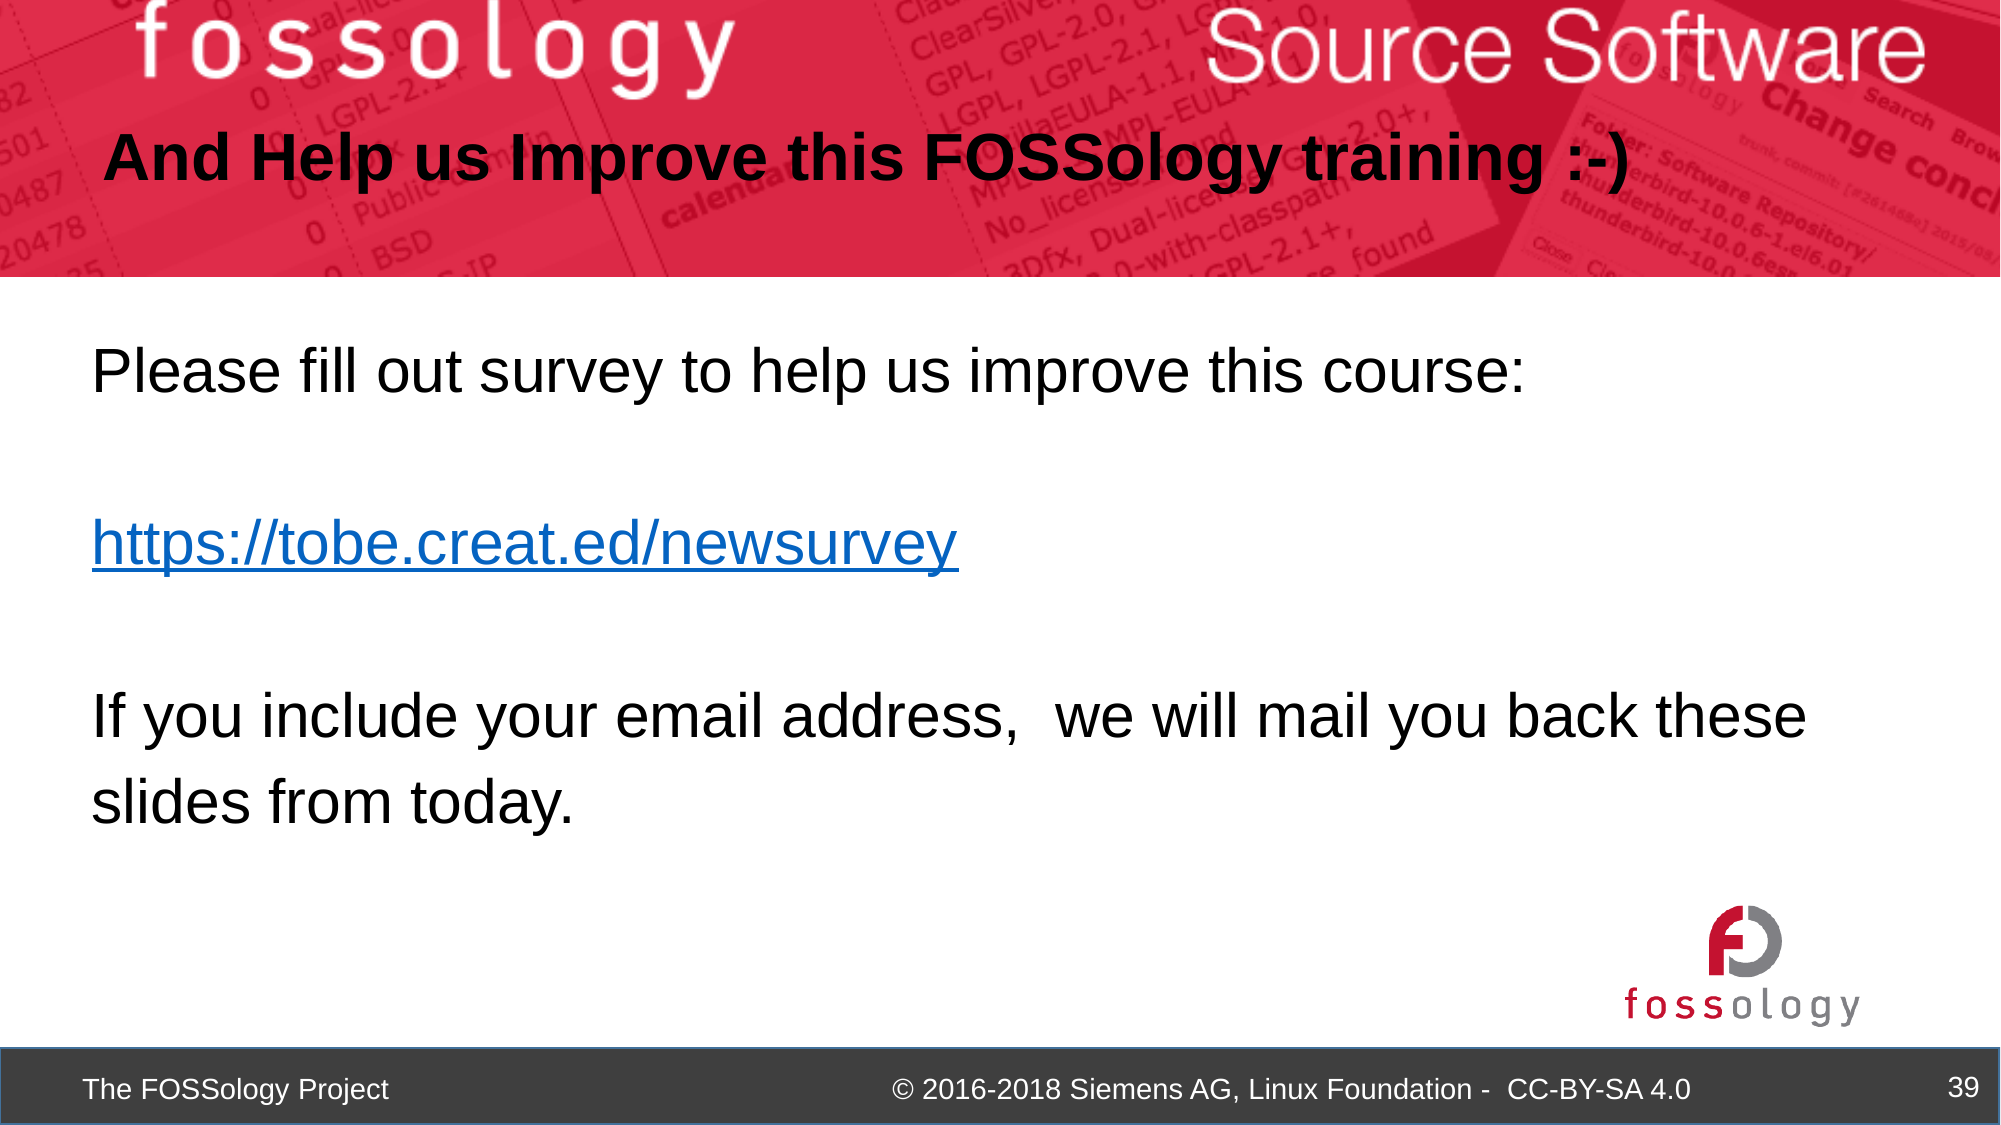

And Help us Improve this FOSSology training :-)
Please fill out survey to help us improve this course:
https://tobe.creat.ed/newsurvey
If you include your email address, we will mail you back these slides from today.